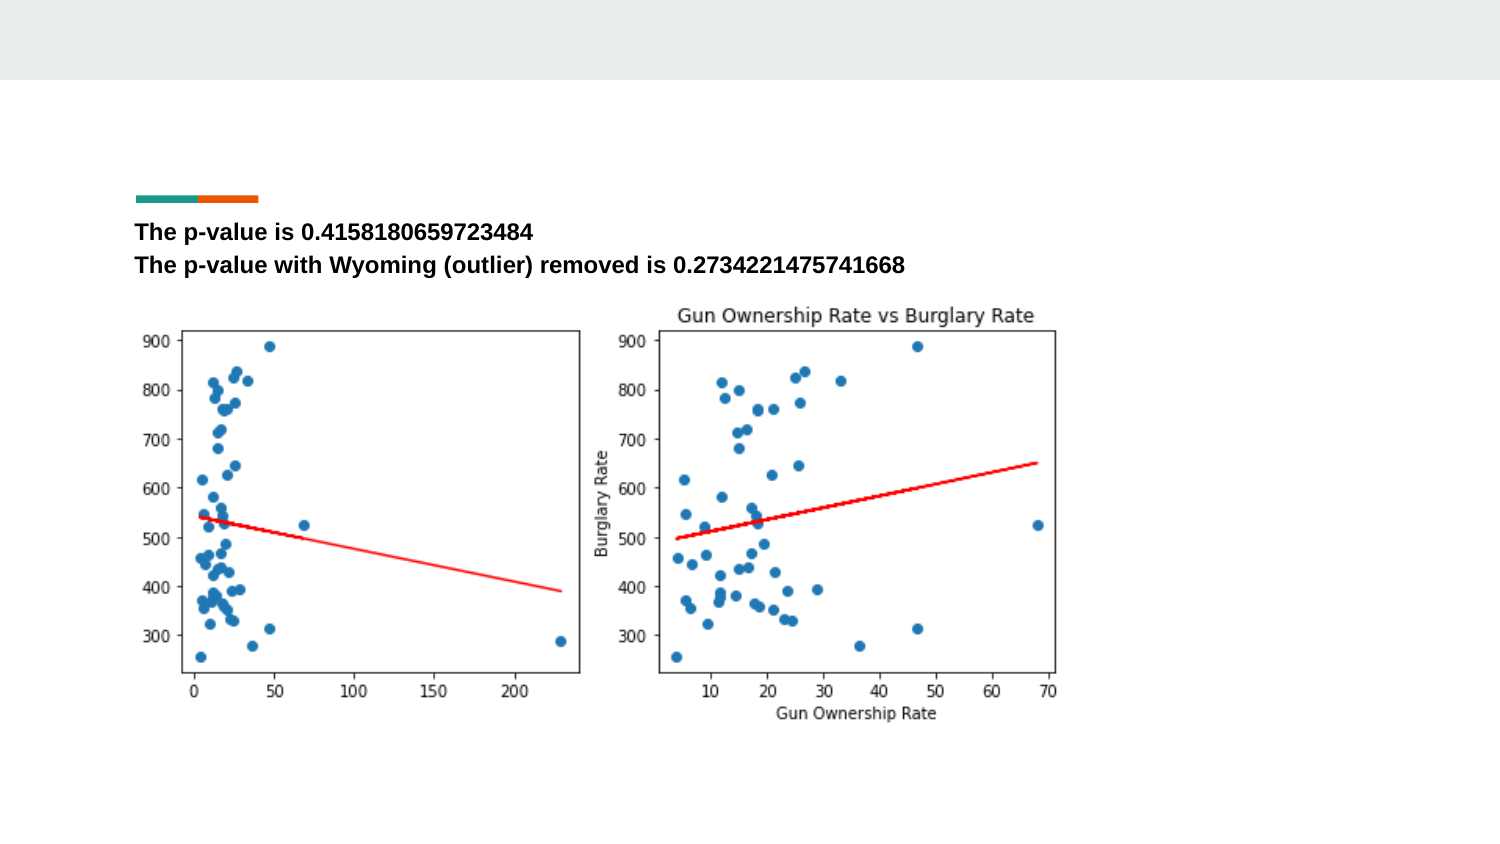

# The p-value is 0.4158180659723484
The p-value with Wyoming (outlier) removed is 0.2734221475741668